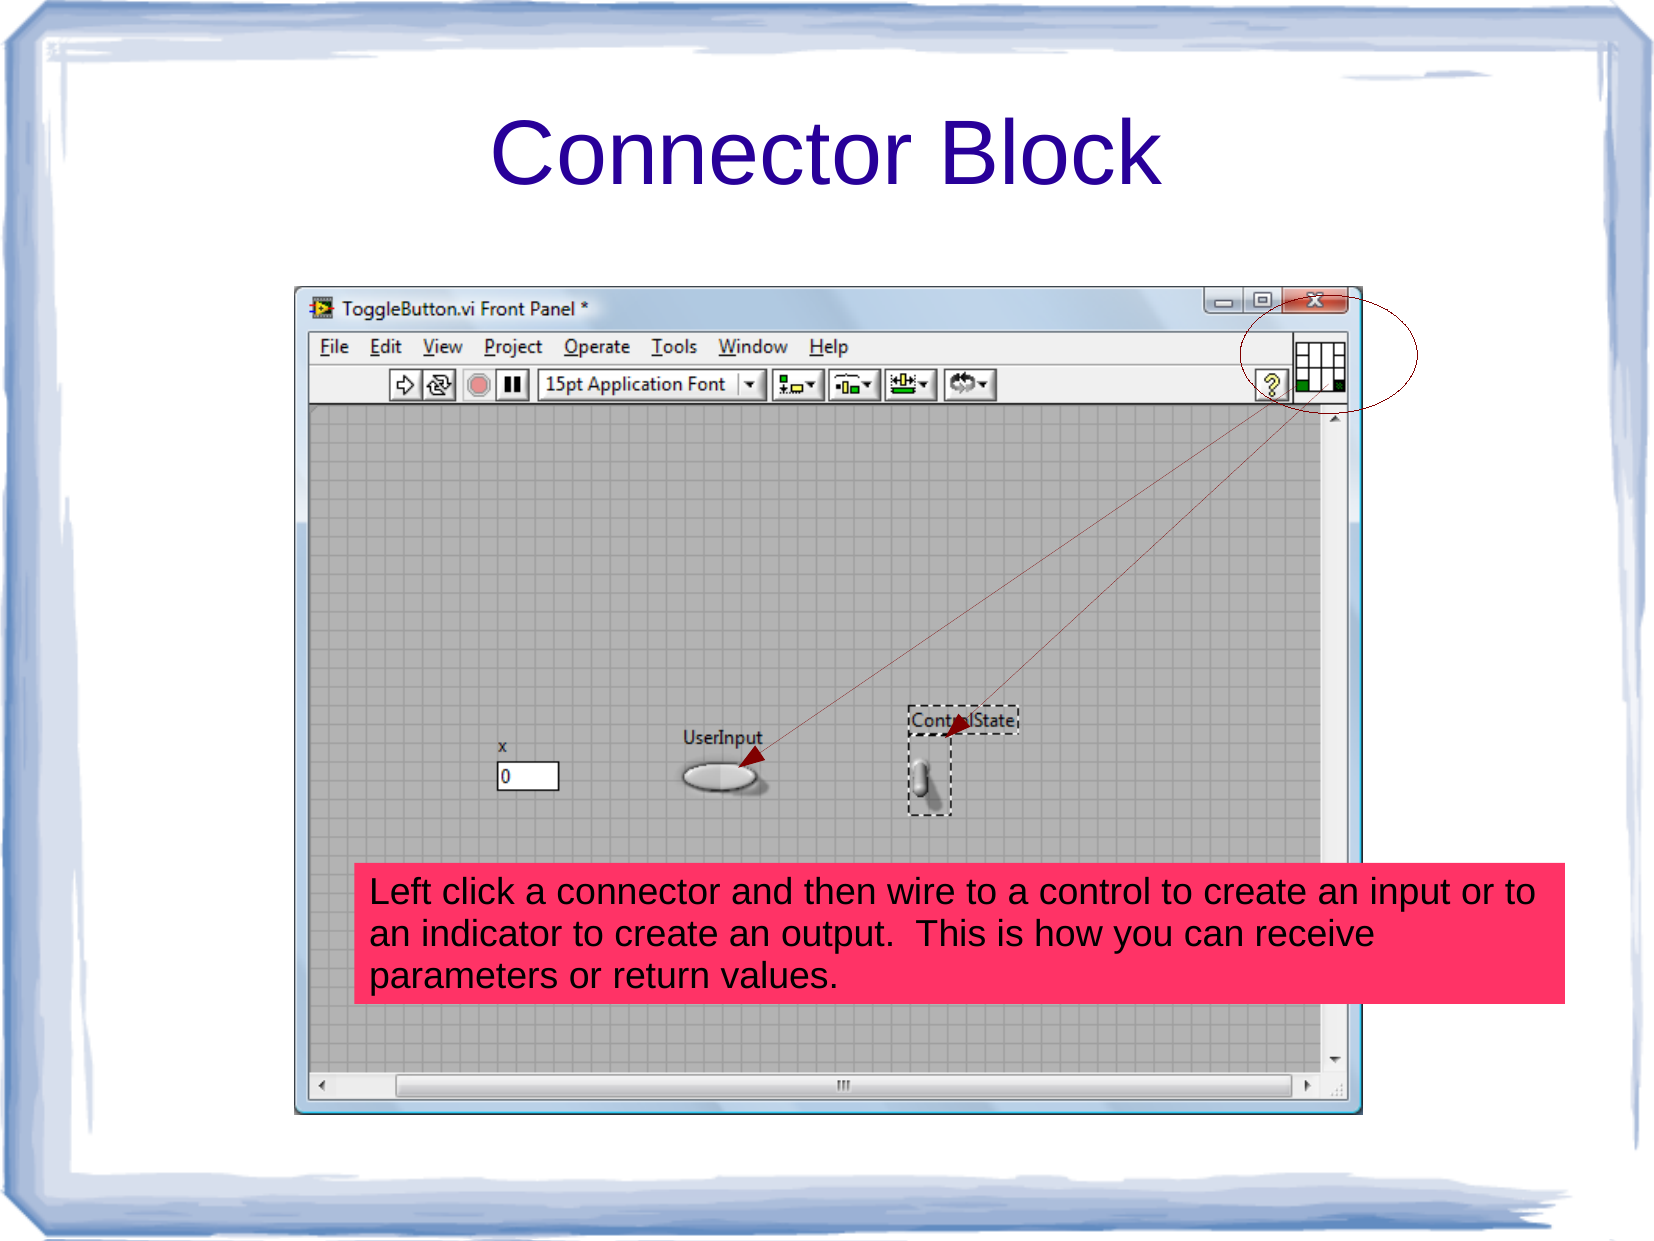

# Connector Block
Left click a connector and then wire to a control to create an input or to an indicator to create an output. This is how you can receive parameters or return values.